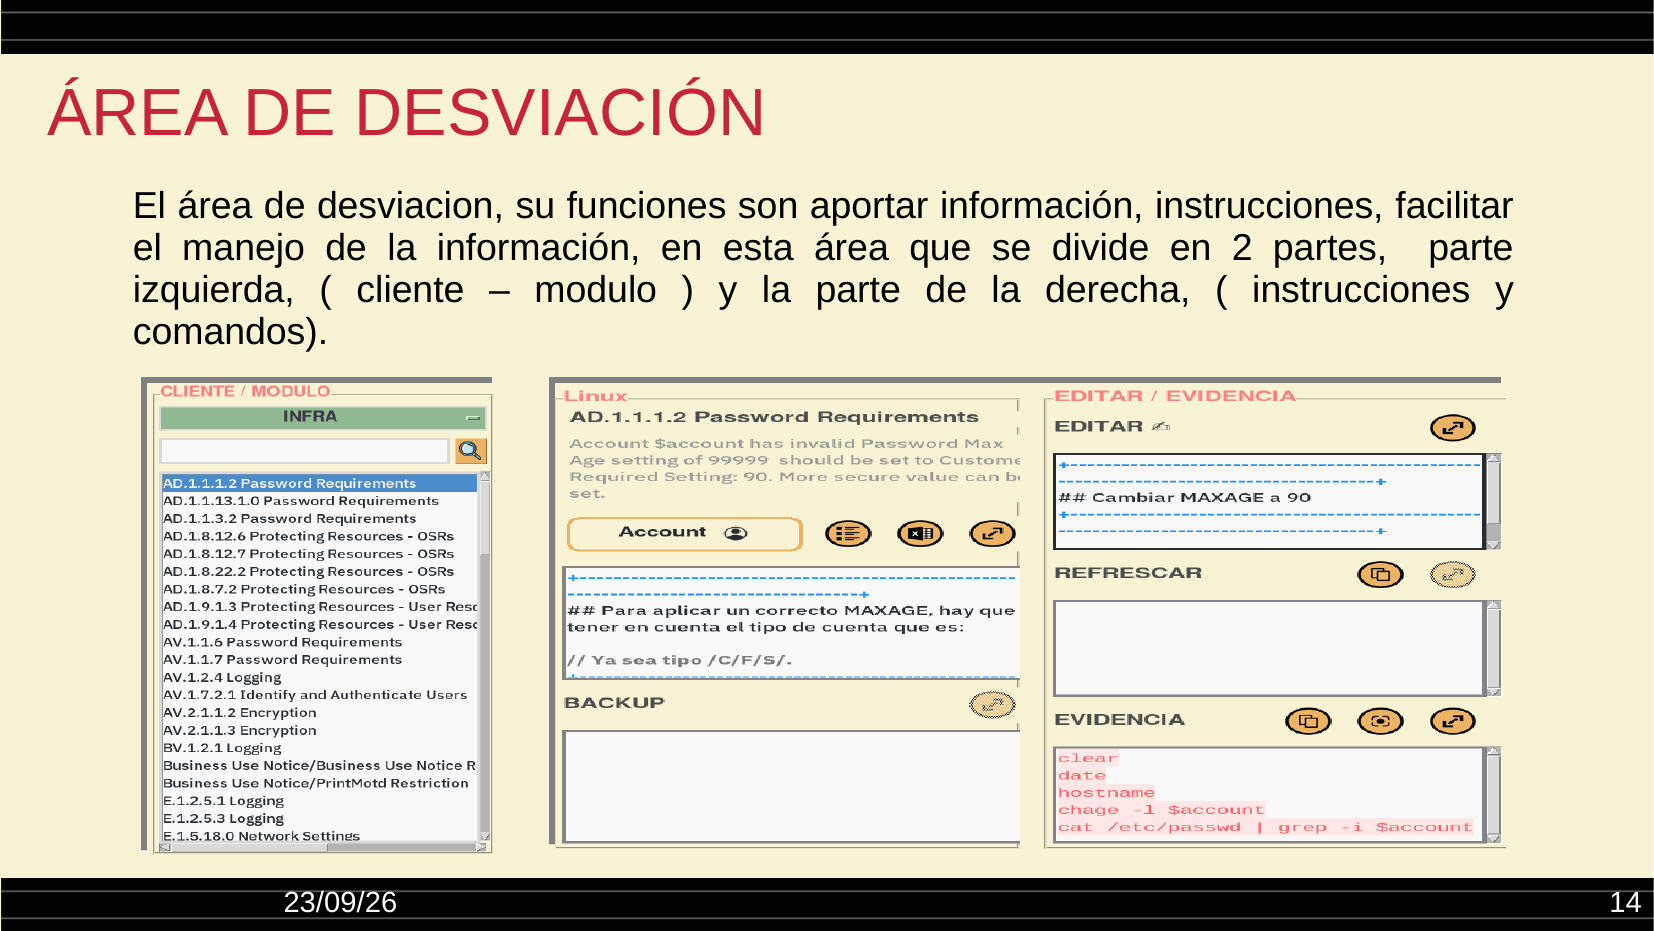

# ÁREA DE DESVIACIÓN
El área de desviacion, su funciones son aportar información, instrucciones, facilitar el manejo de la información, en esta área que se divide en 2 partes, parte izquierda, ( cliente – modulo ) y la parte de la derecha, ( instrucciones y comandos).